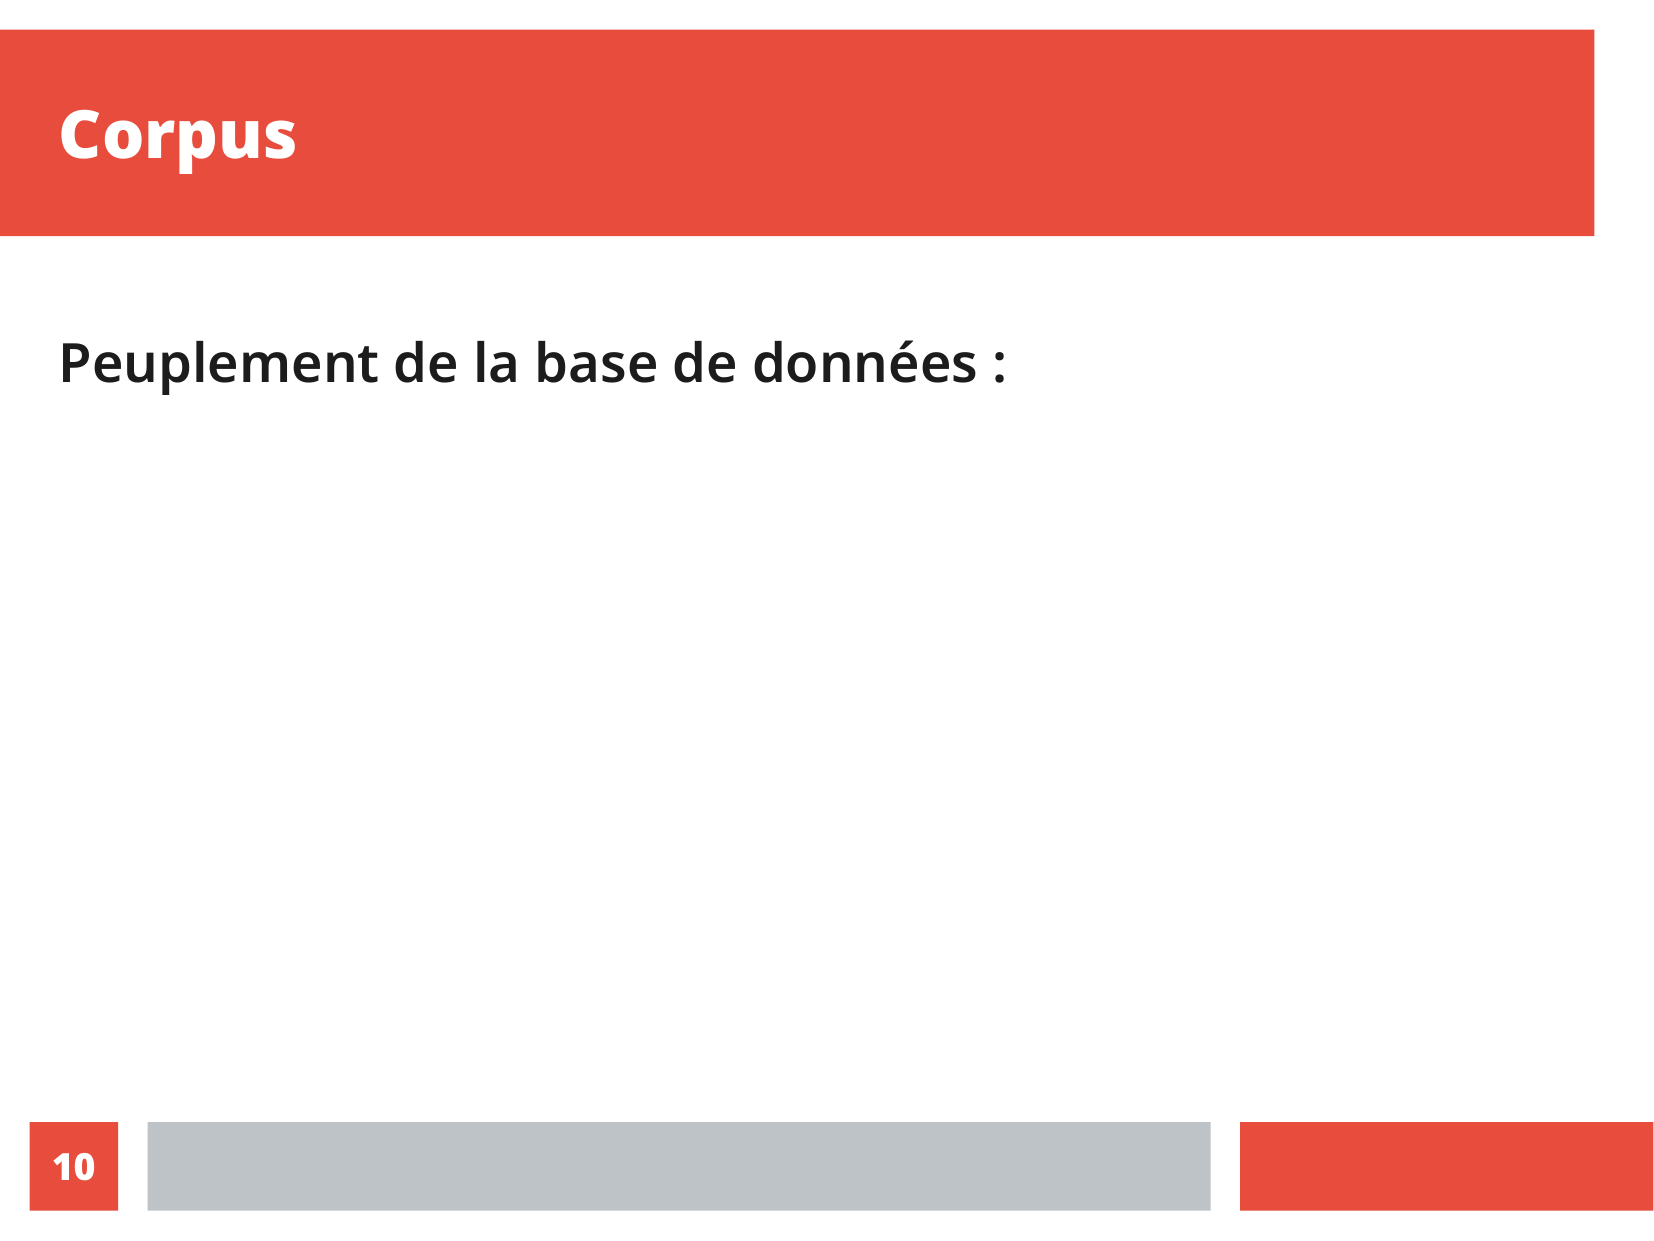

# Corpus
Peuplement de la base de données :
10